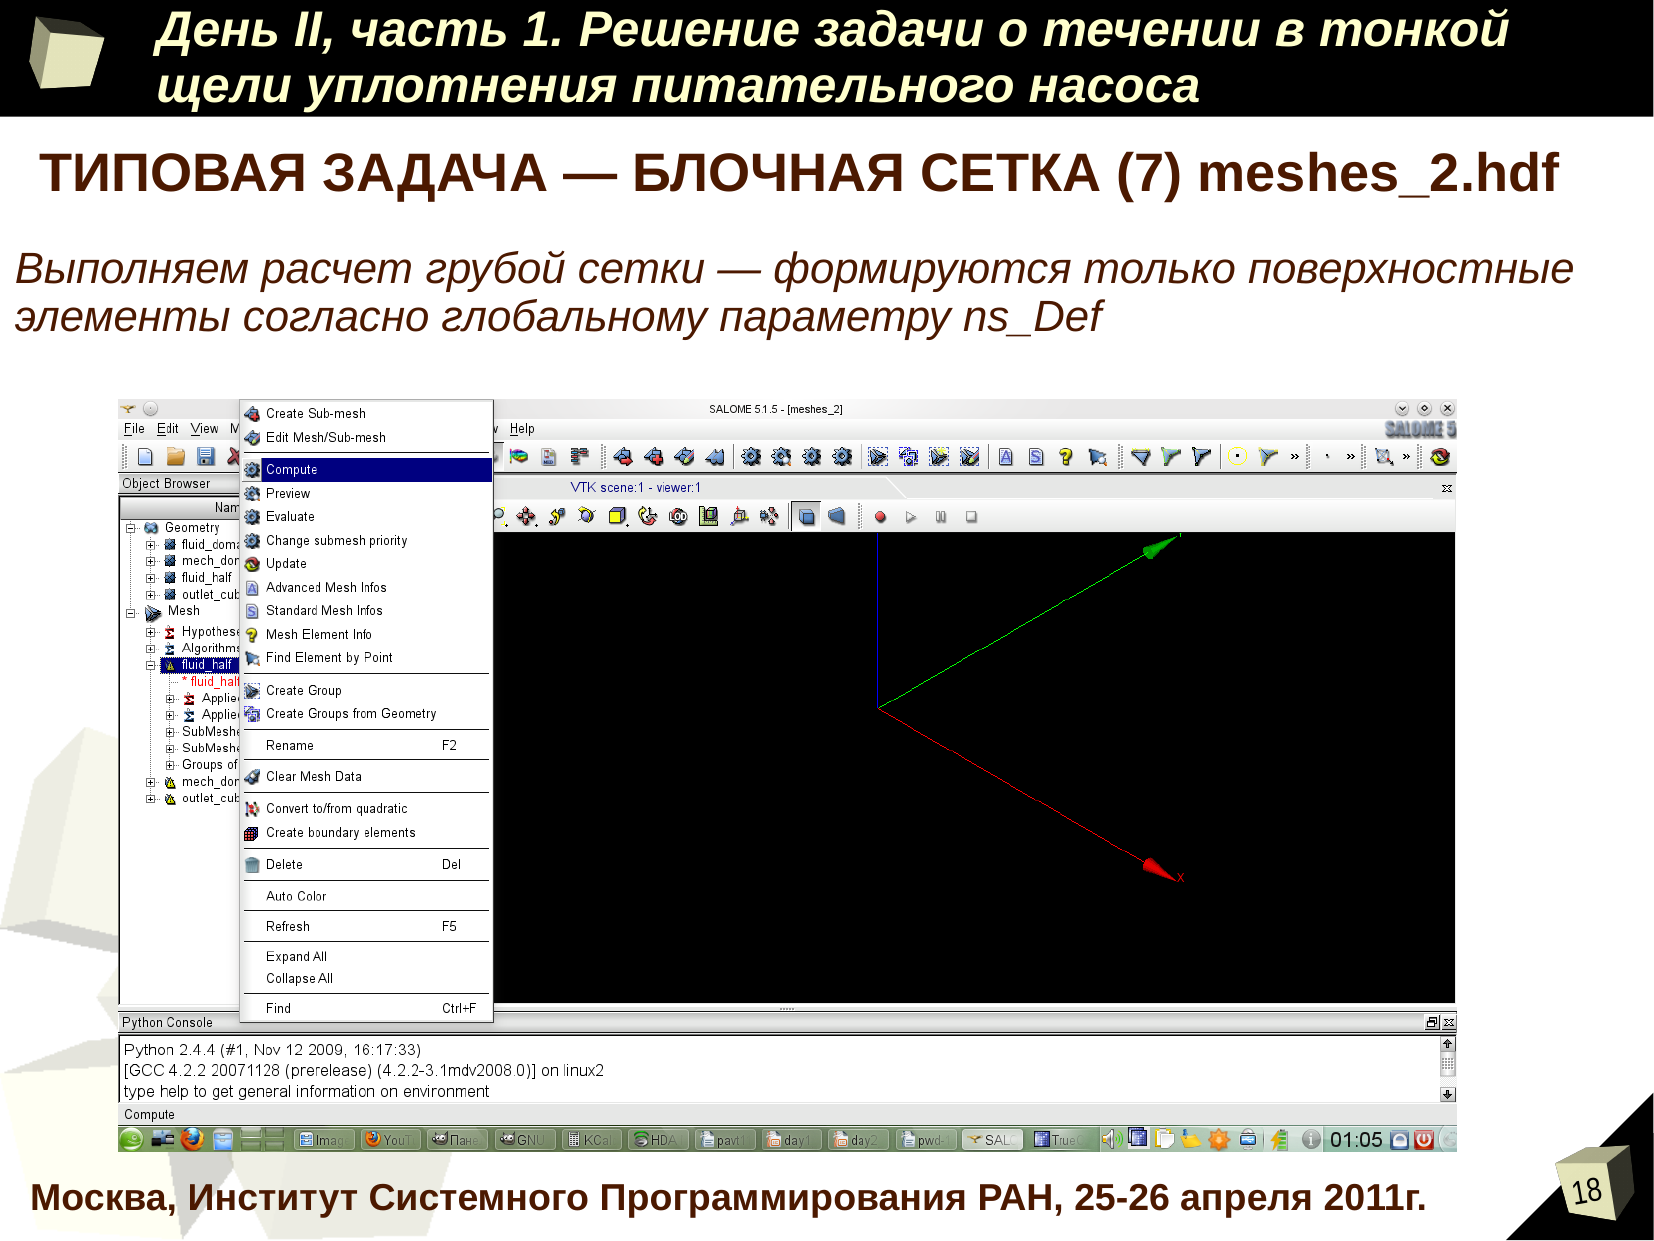

ТИПОВАЯ ЗАДАЧА — БЛОЧНАЯ СЕТКА (7) meshes_2.hdf
Выполняем расчет грубой сетки — формируются только поверхностные элементы согласно глобальному параметру ns_Def